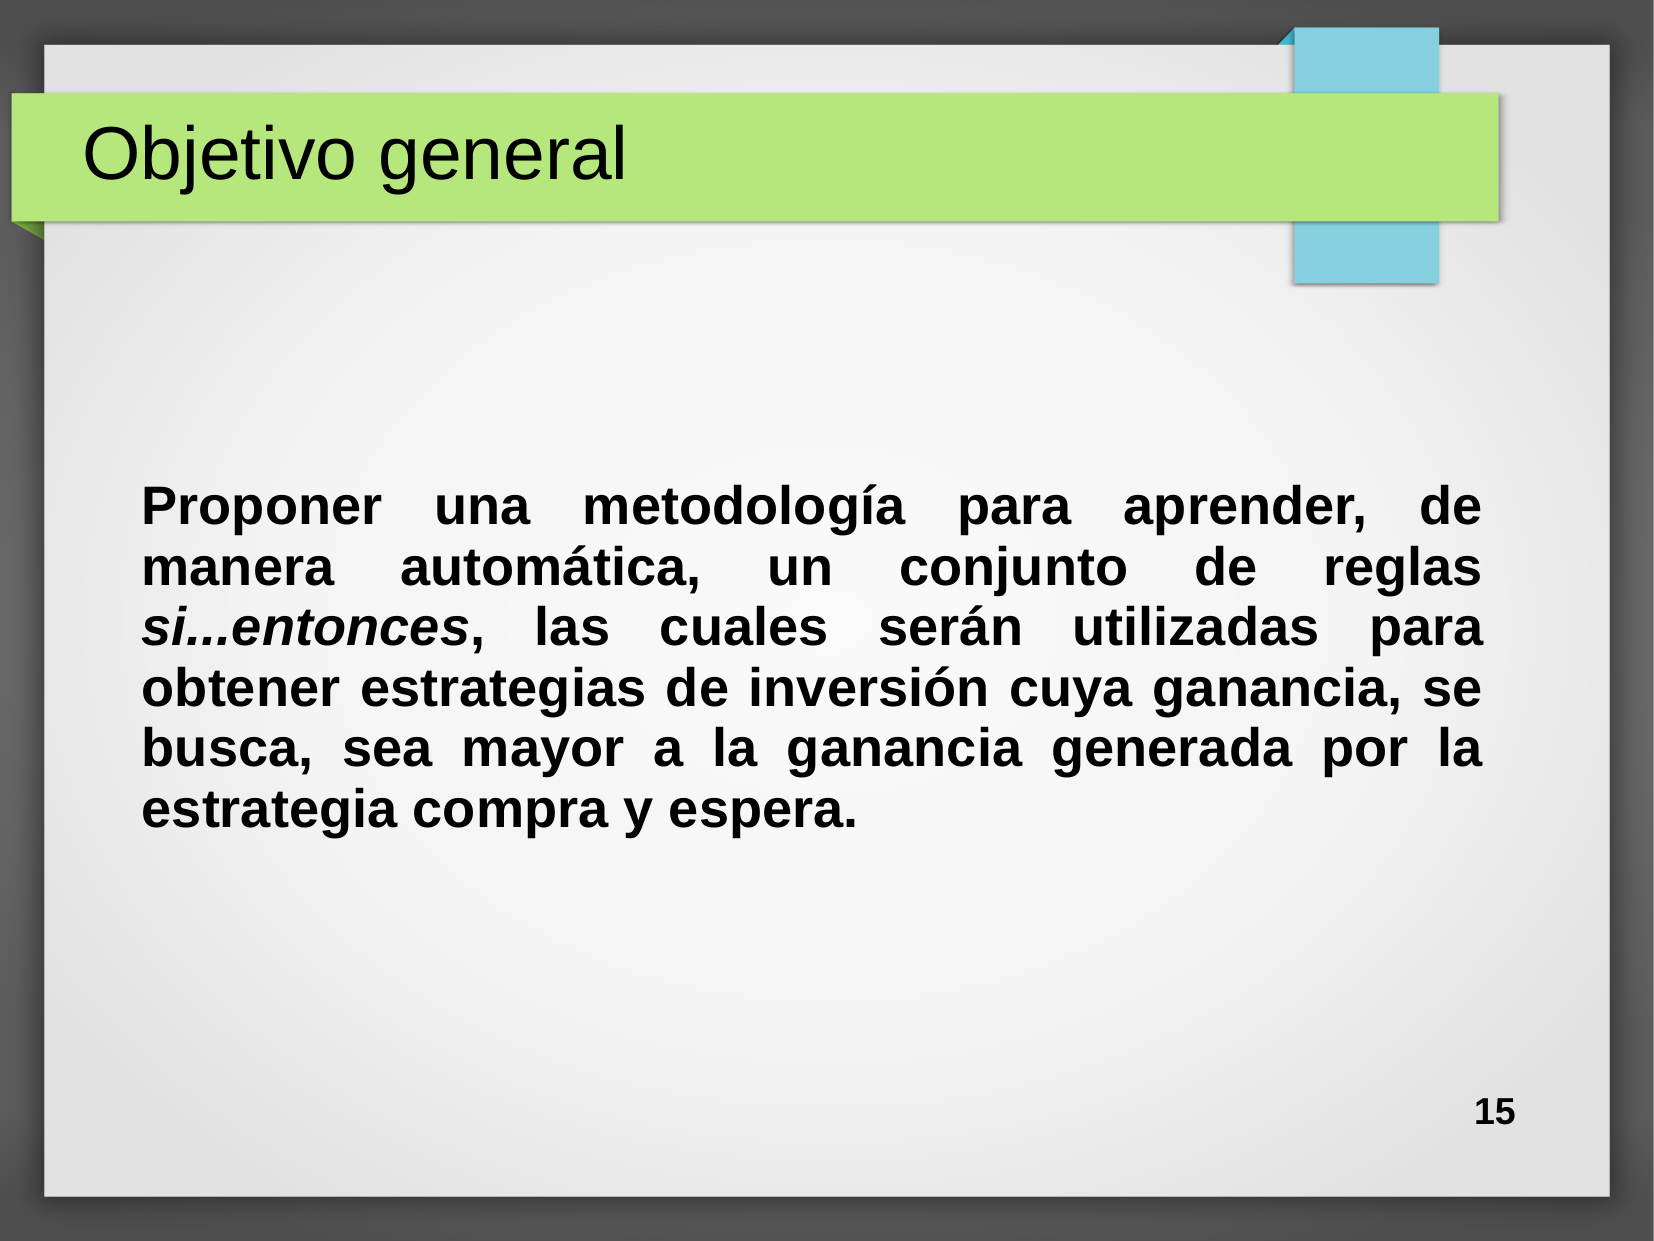

# Objetivo general
Proponer una metodología para aprender, de manera automática, un conjunto de reglas si...entonces, las cuales serán utilizadas para obtener estrategias de inversión cuya ganancia, se busca, sea mayor a la ganancia generada por la estrategia compra y espera.